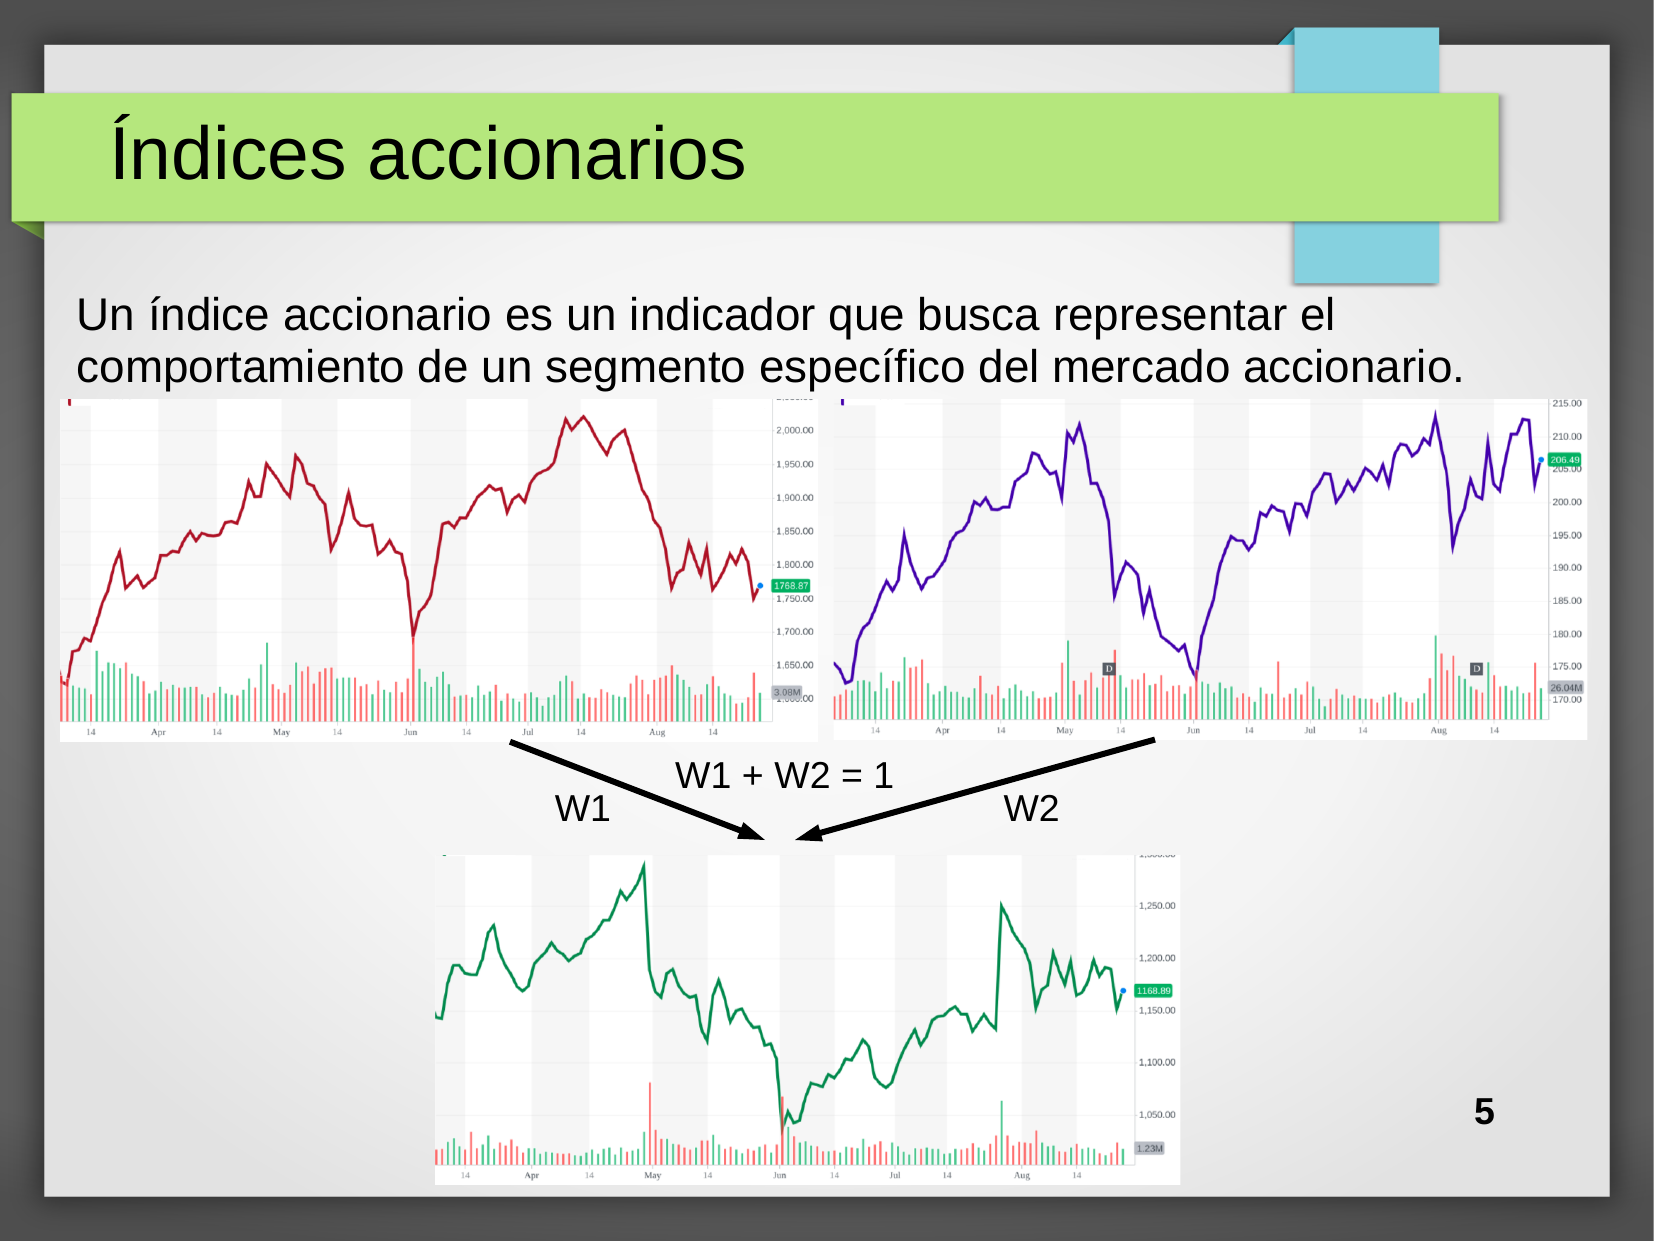

# Índices accionarios
Un índice accionario es un indicador que busca representar el comportamiento de un segmento específico del mercado accionario.
W1 + W2 = 1
W1
W2
5